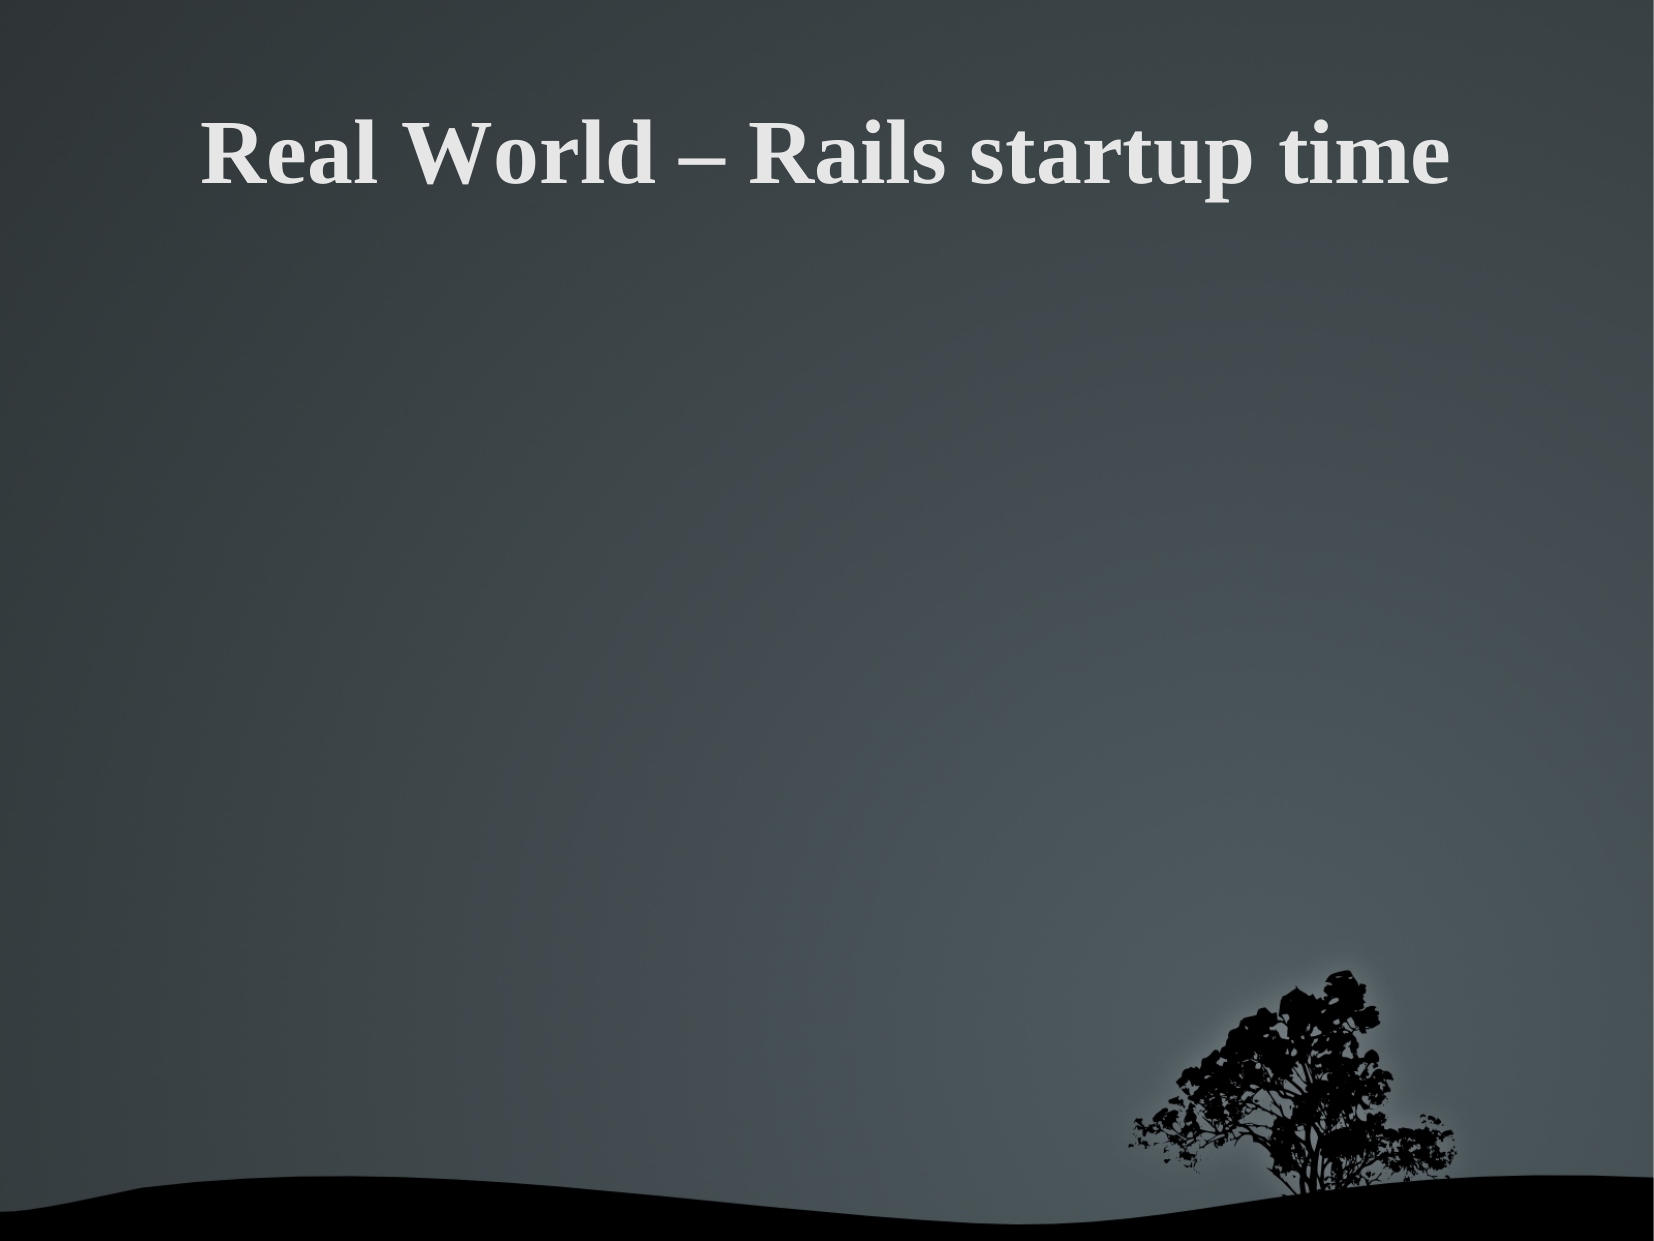

# Real World – Rails startup time